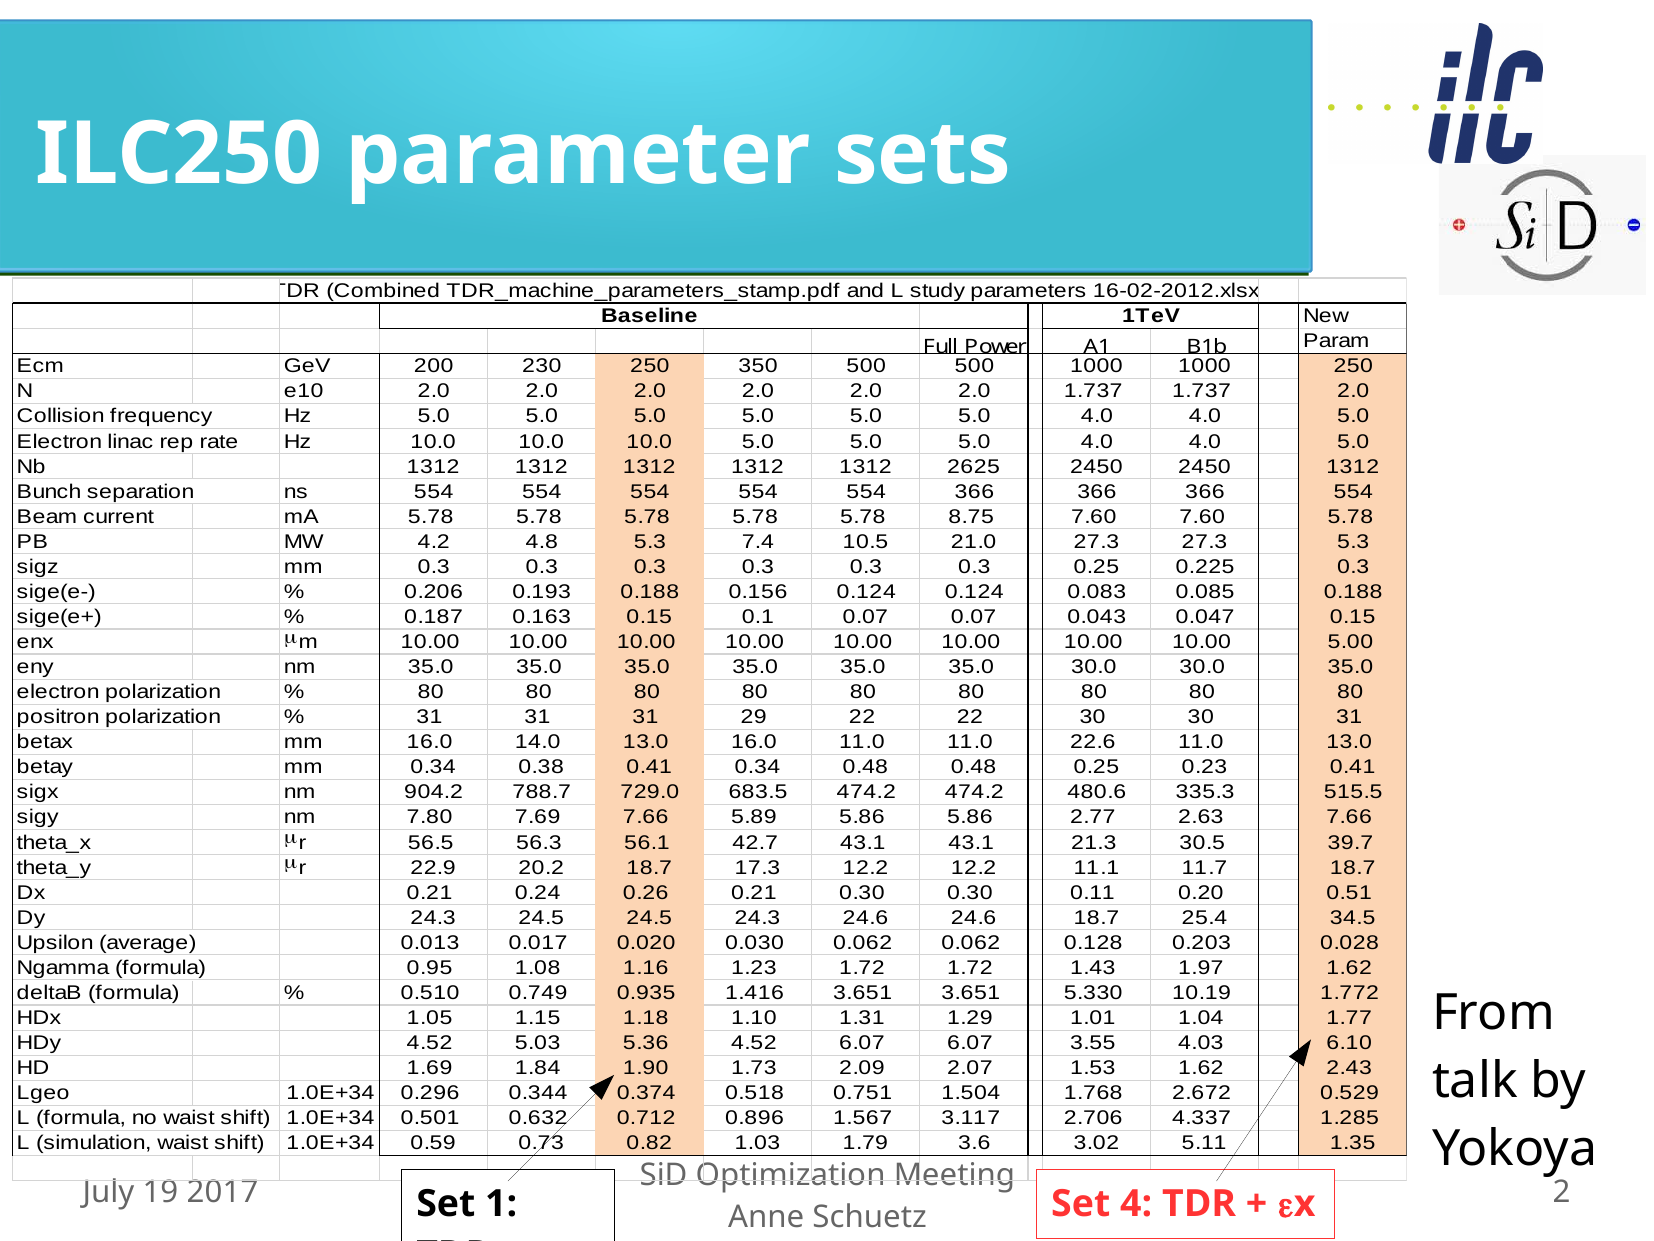

# ILC250 parameter sets
From talk by Yokoya
Set 1: TDR
Set 4: TDR + ex
2